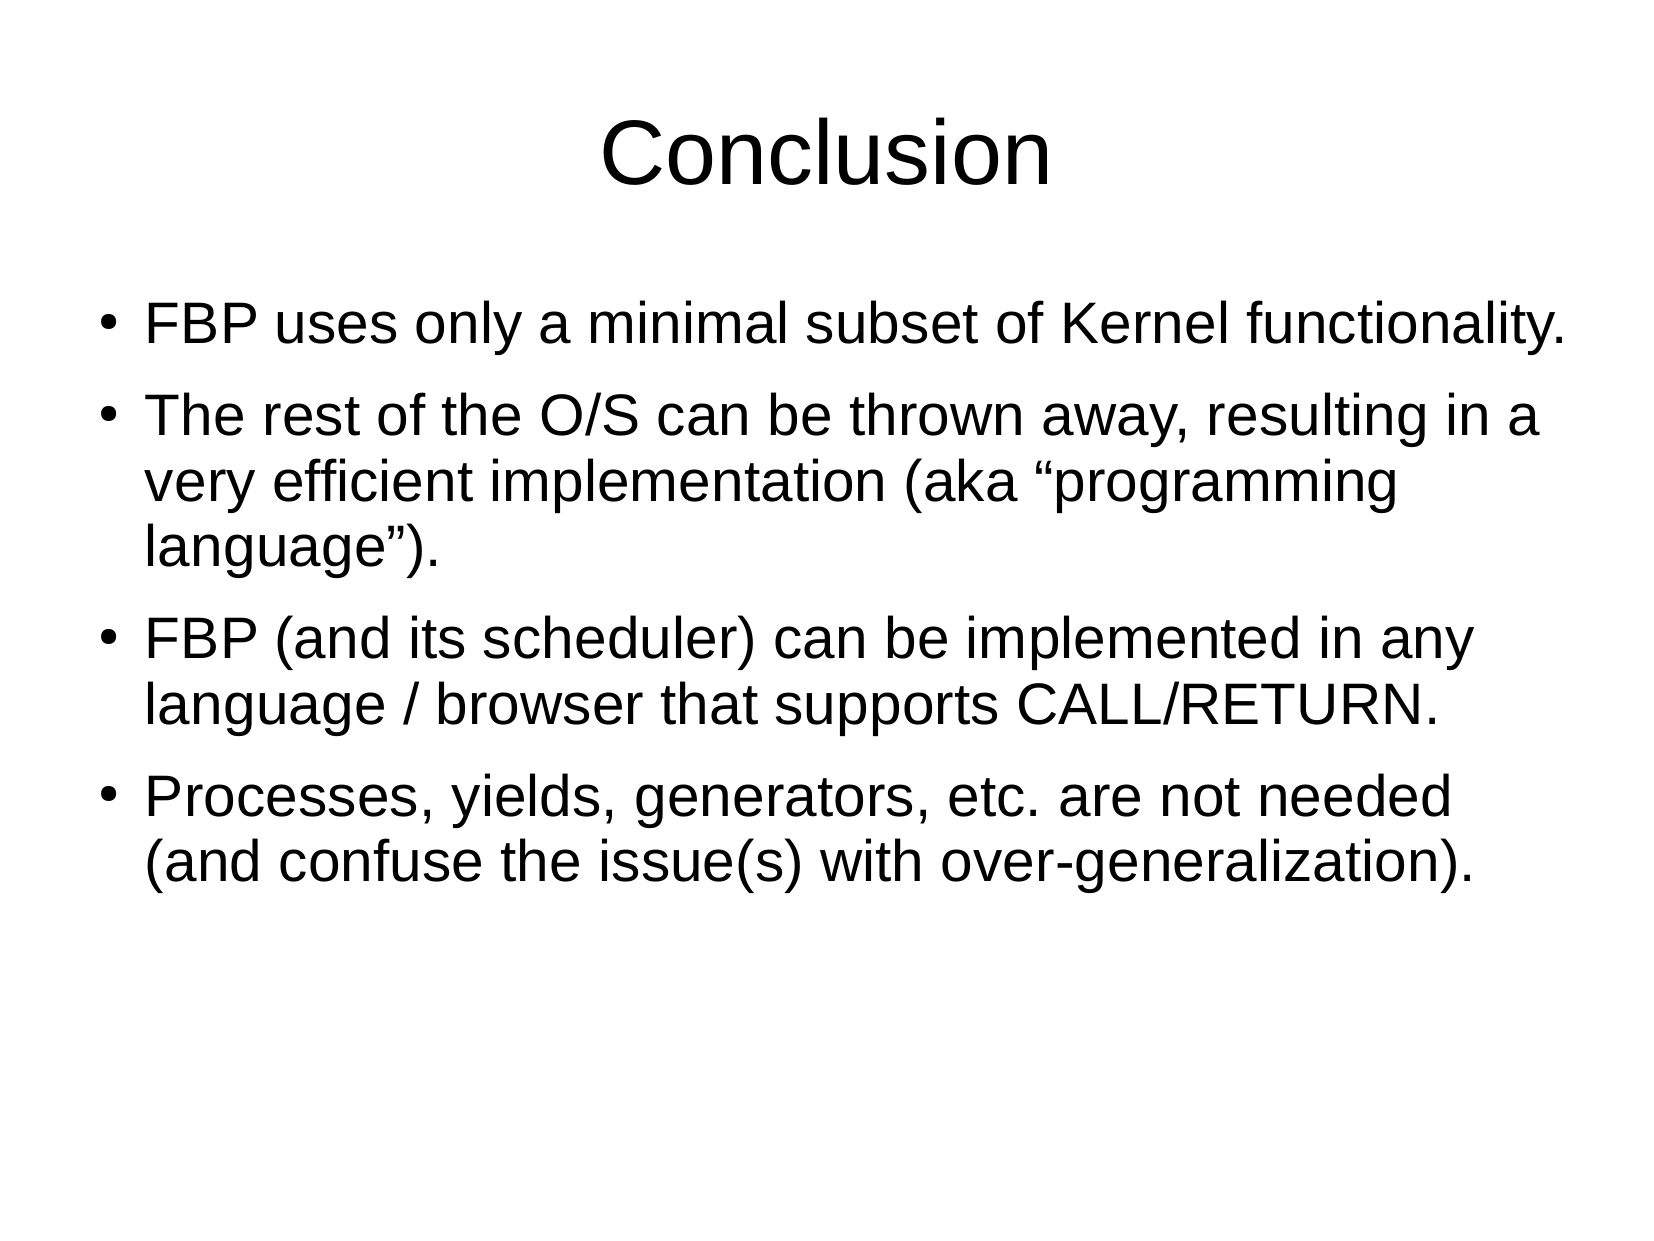

# Conclusion
FBP uses only a minimal subset of Kernel functionality.
The rest of the O/S can be thrown away, resulting in a very efficient implementation (aka “programming language”).
FBP (and its scheduler) can be implemented in any language / browser that supports CALL/RETURN.
Processes, yields, generators, etc. are not needed (and confuse the issue(s) with over-generalization).